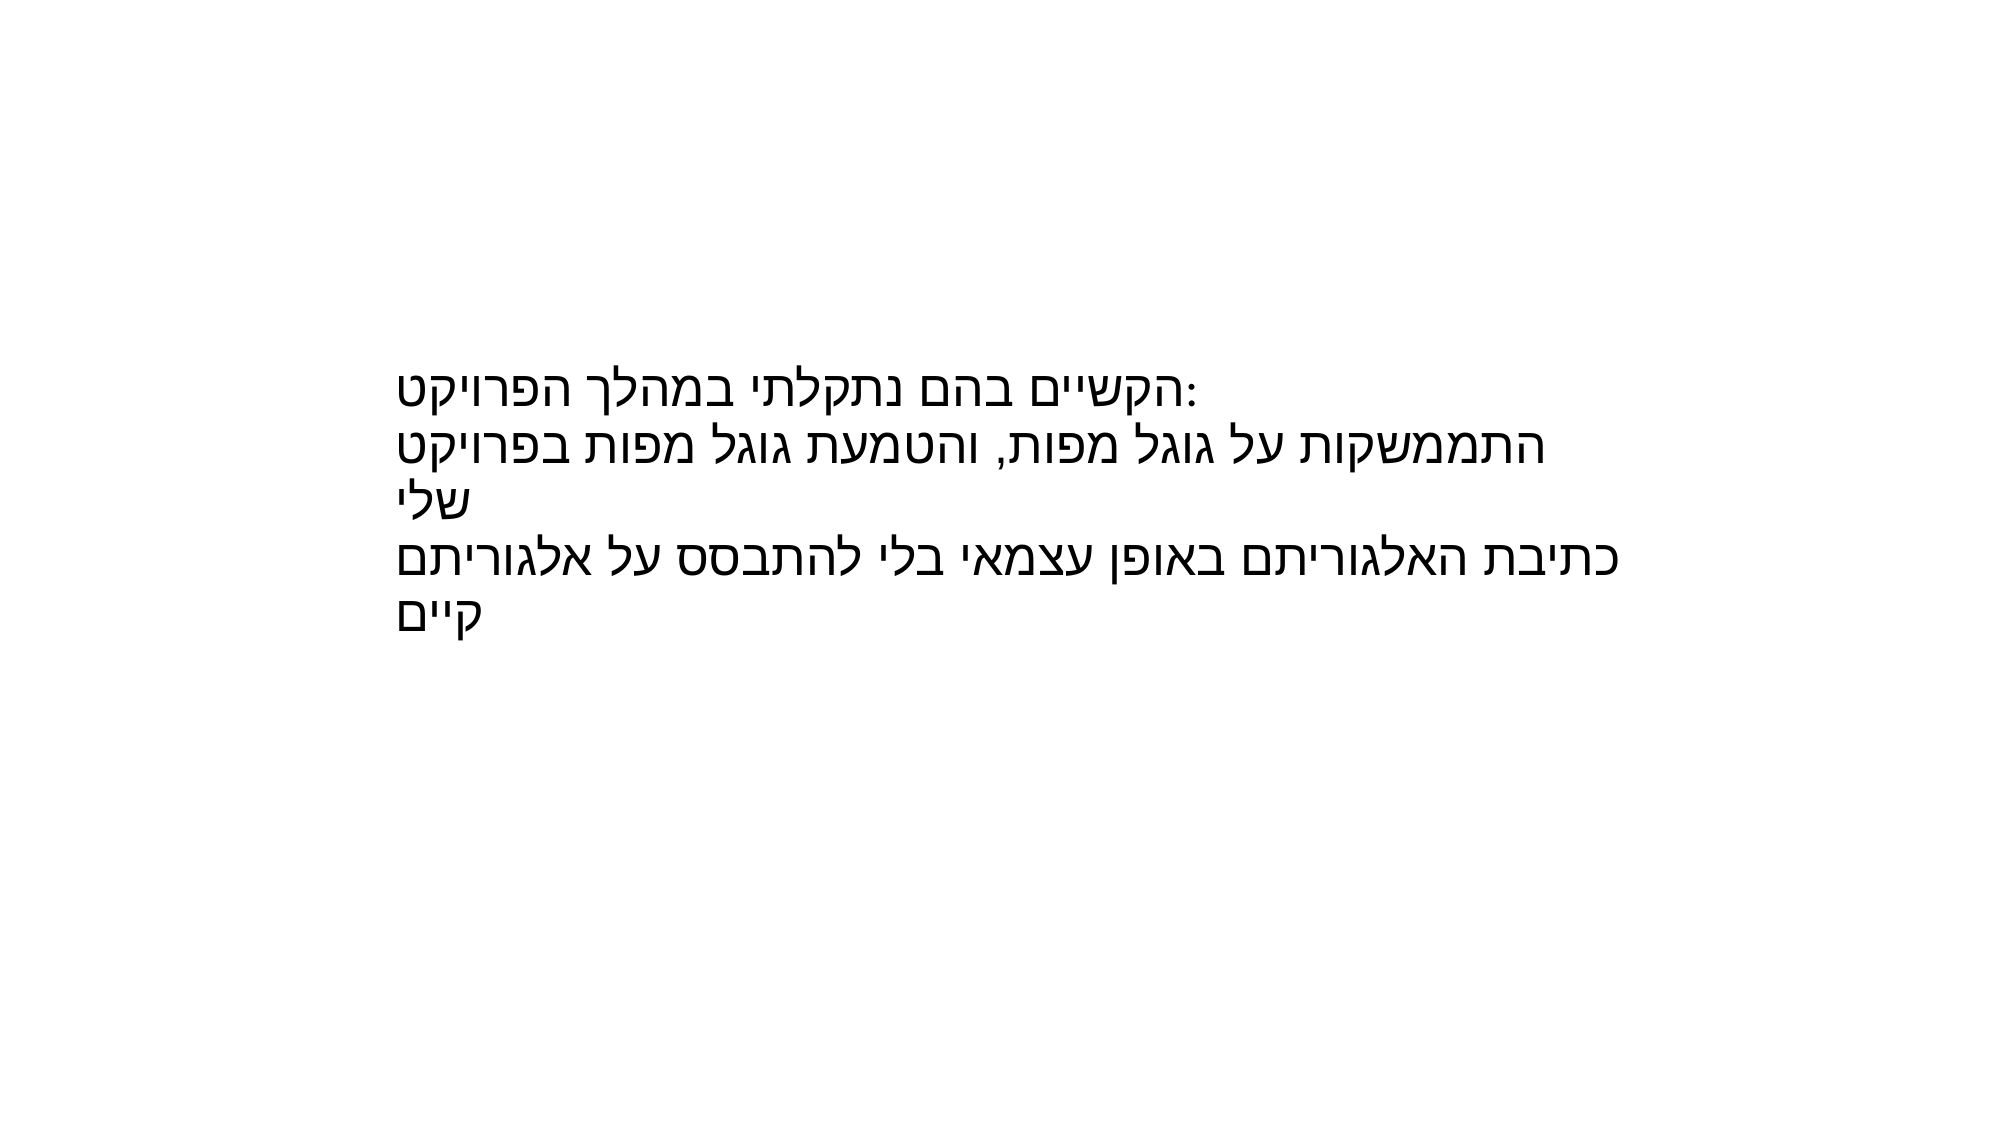

הקשיים בהם נתקלתי במהלך הפרויקט:
התממשקות על גוגל מפות, והטמעת גוגל מפות בפרויקט שלי
כתיבת האלגוריתם באופן עצמאי בלי להתבסס על אלגוריתם קיים